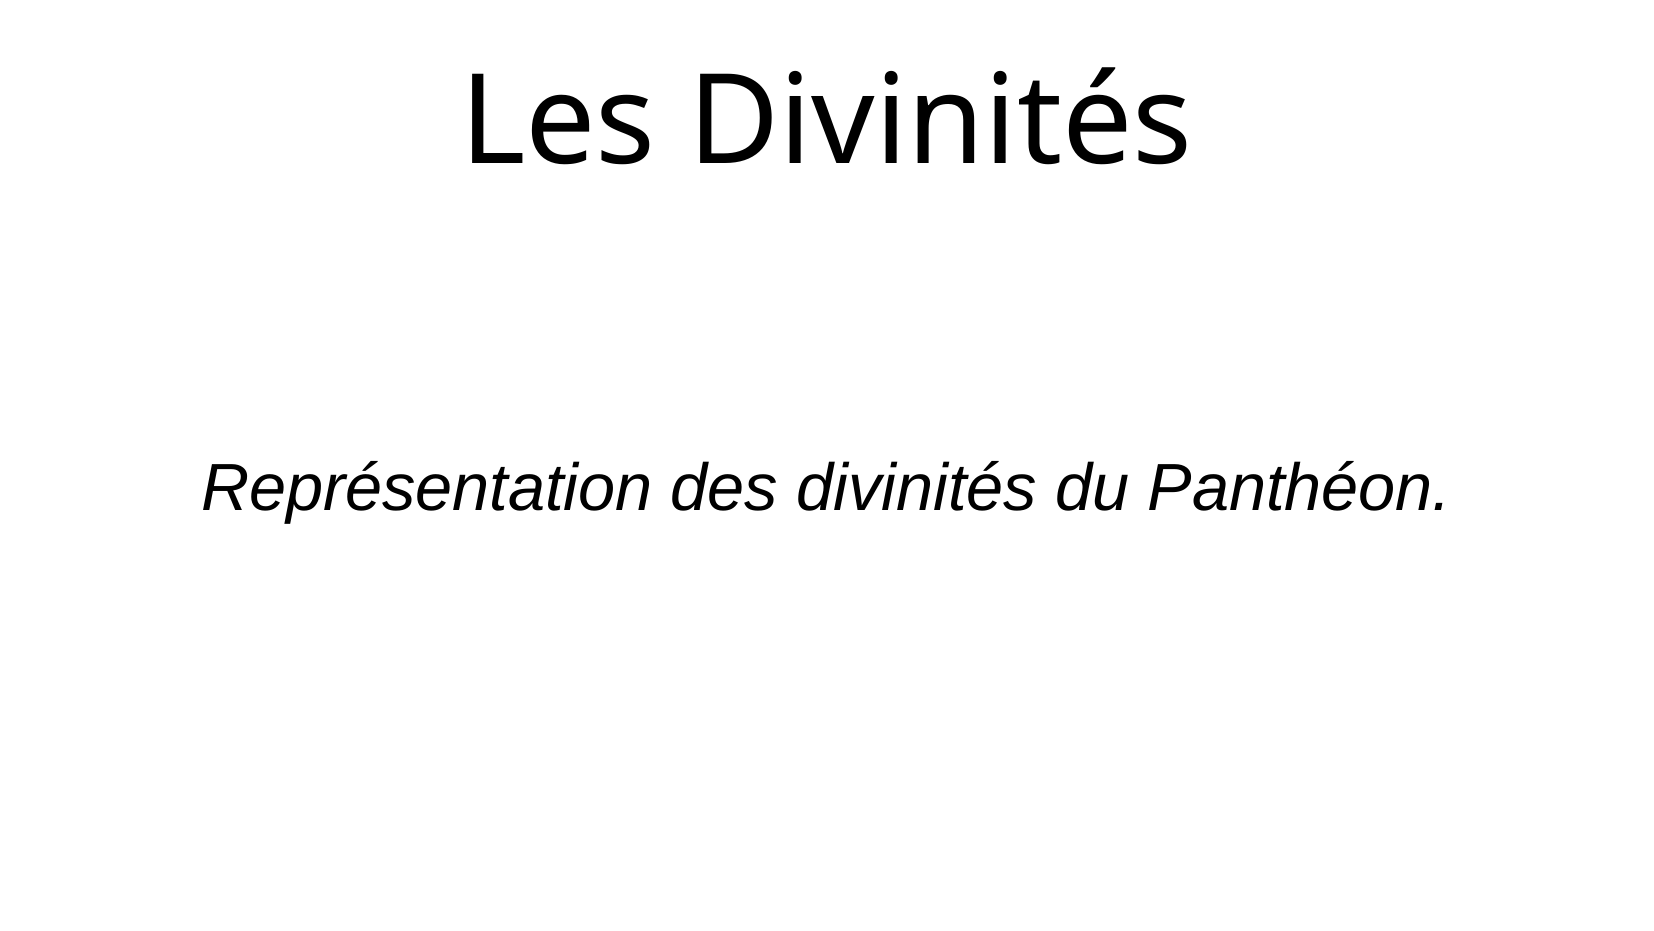

# Les Divinités
Représentation des divinités du Panthéon.